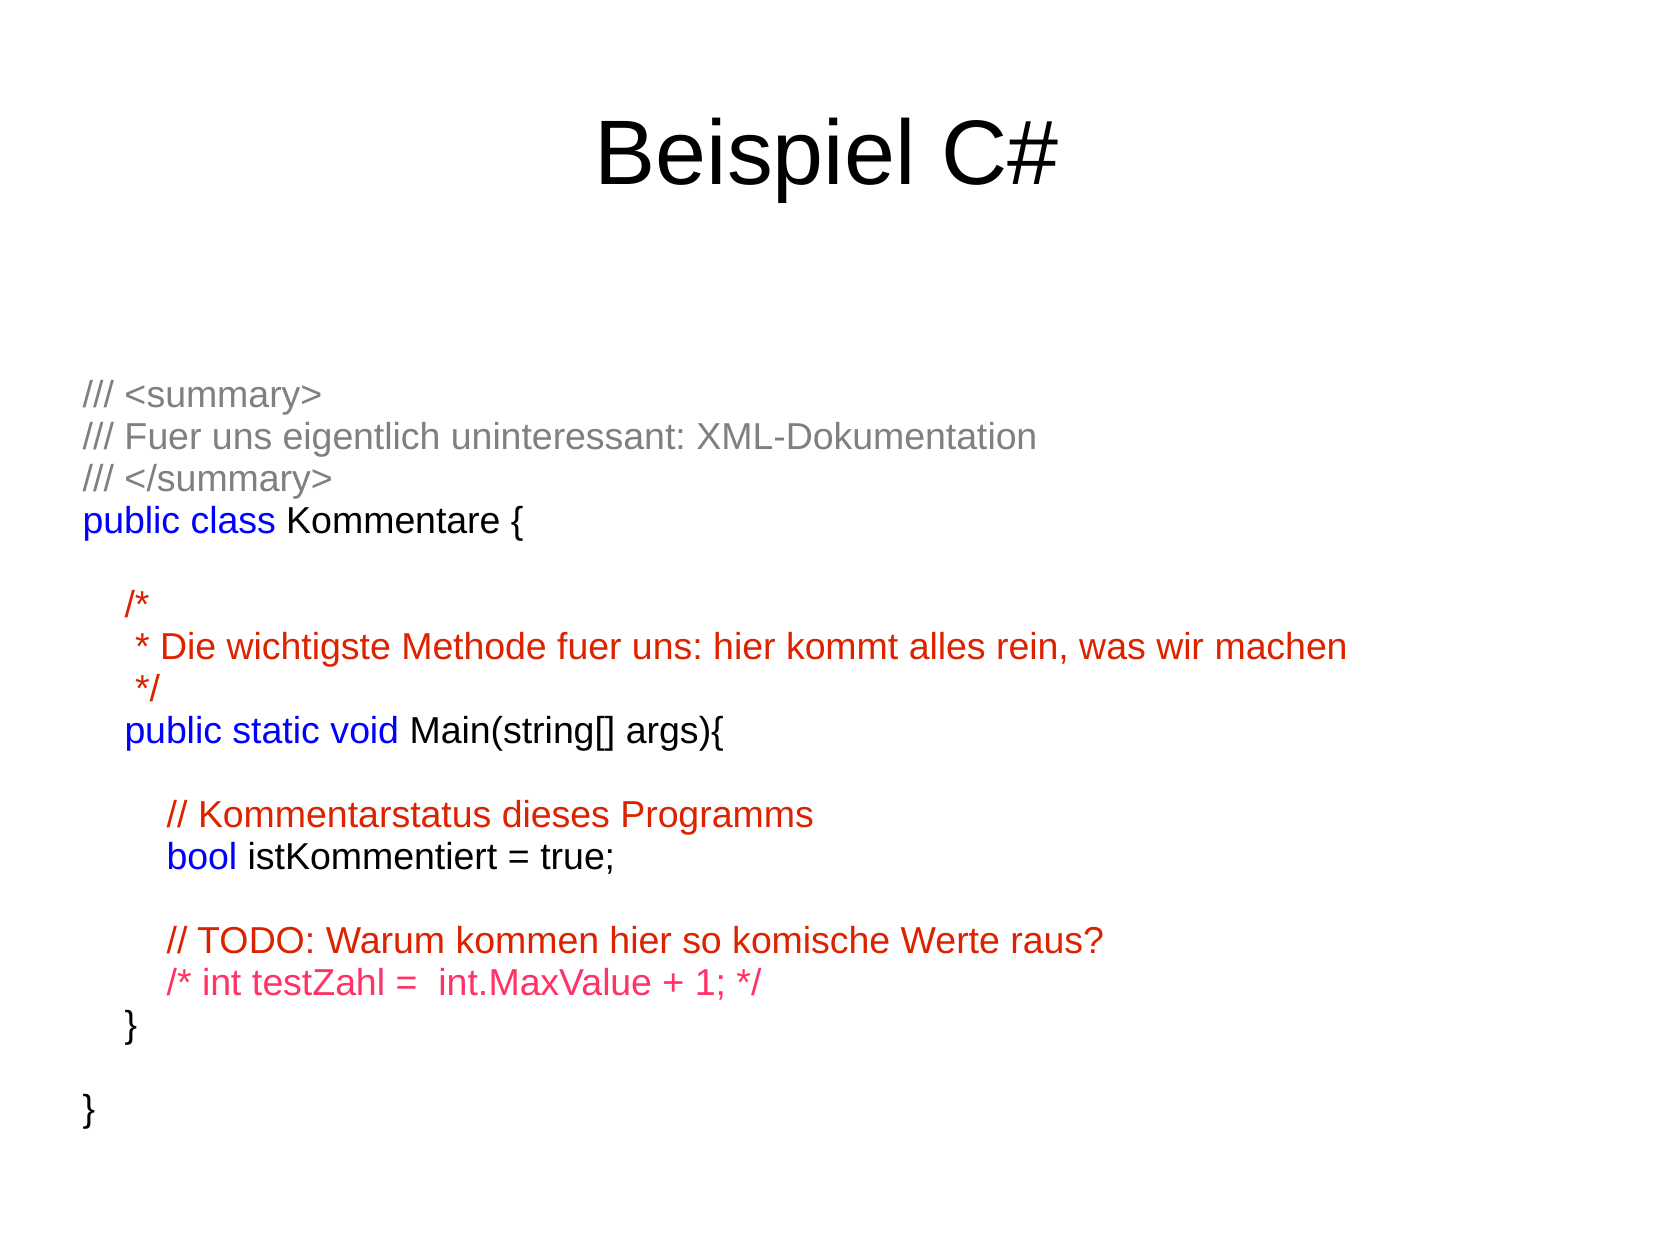

# Beispiel C#
/// <summary>
/// Fuer uns eigentlich uninteressant: XML-Dokumentation
/// </summary>
public class Kommentare {
 /*
 * Die wichtigste Methode fuer uns: hier kommt alles rein, was wir machen
 */
 public static void Main(string[] args){
 // Kommentarstatus dieses Programms
 bool istKommentiert = true;
 // TODO: Warum kommen hier so komische Werte raus?
 /* int testZahl = int.MaxValue + 1; */
 }
}